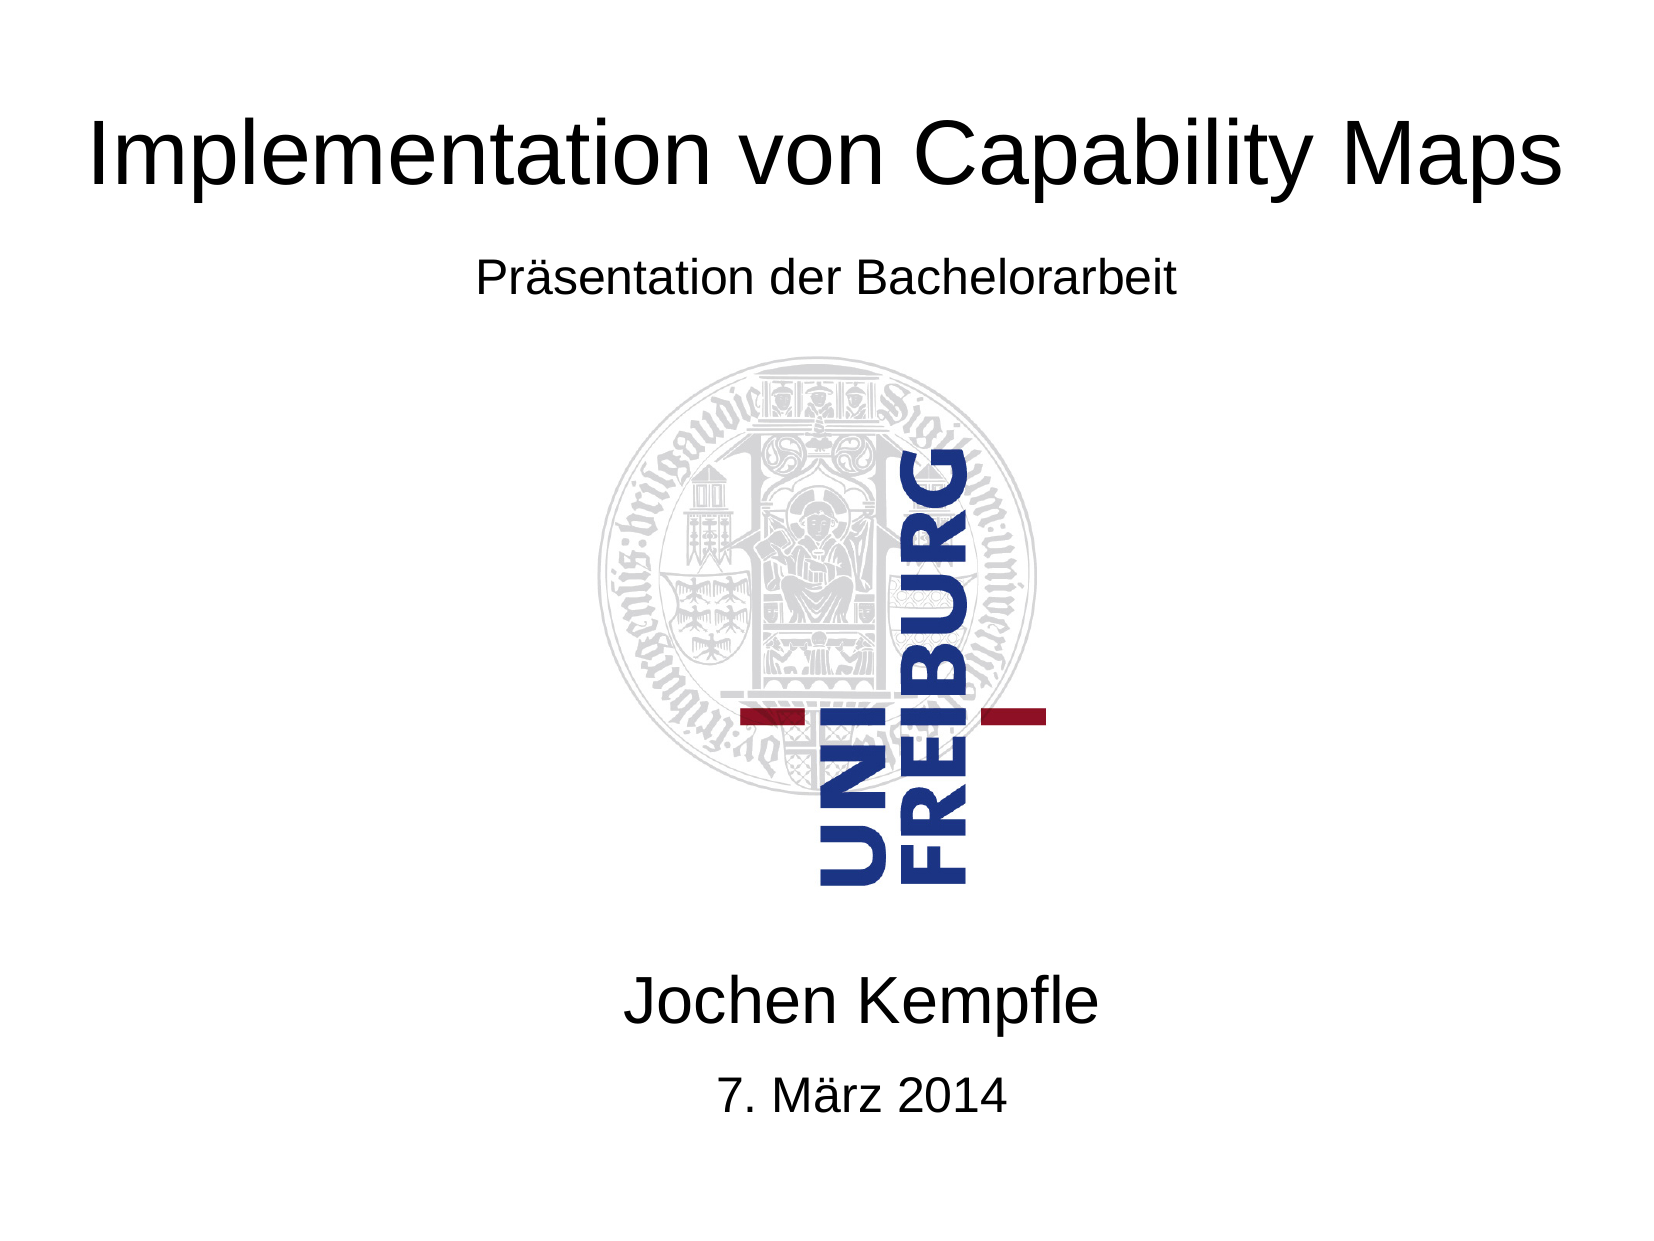

# Implementation von Capability Maps
Präsentation der Bachelorarbeit
Jochen Kempfle
7. März 2014